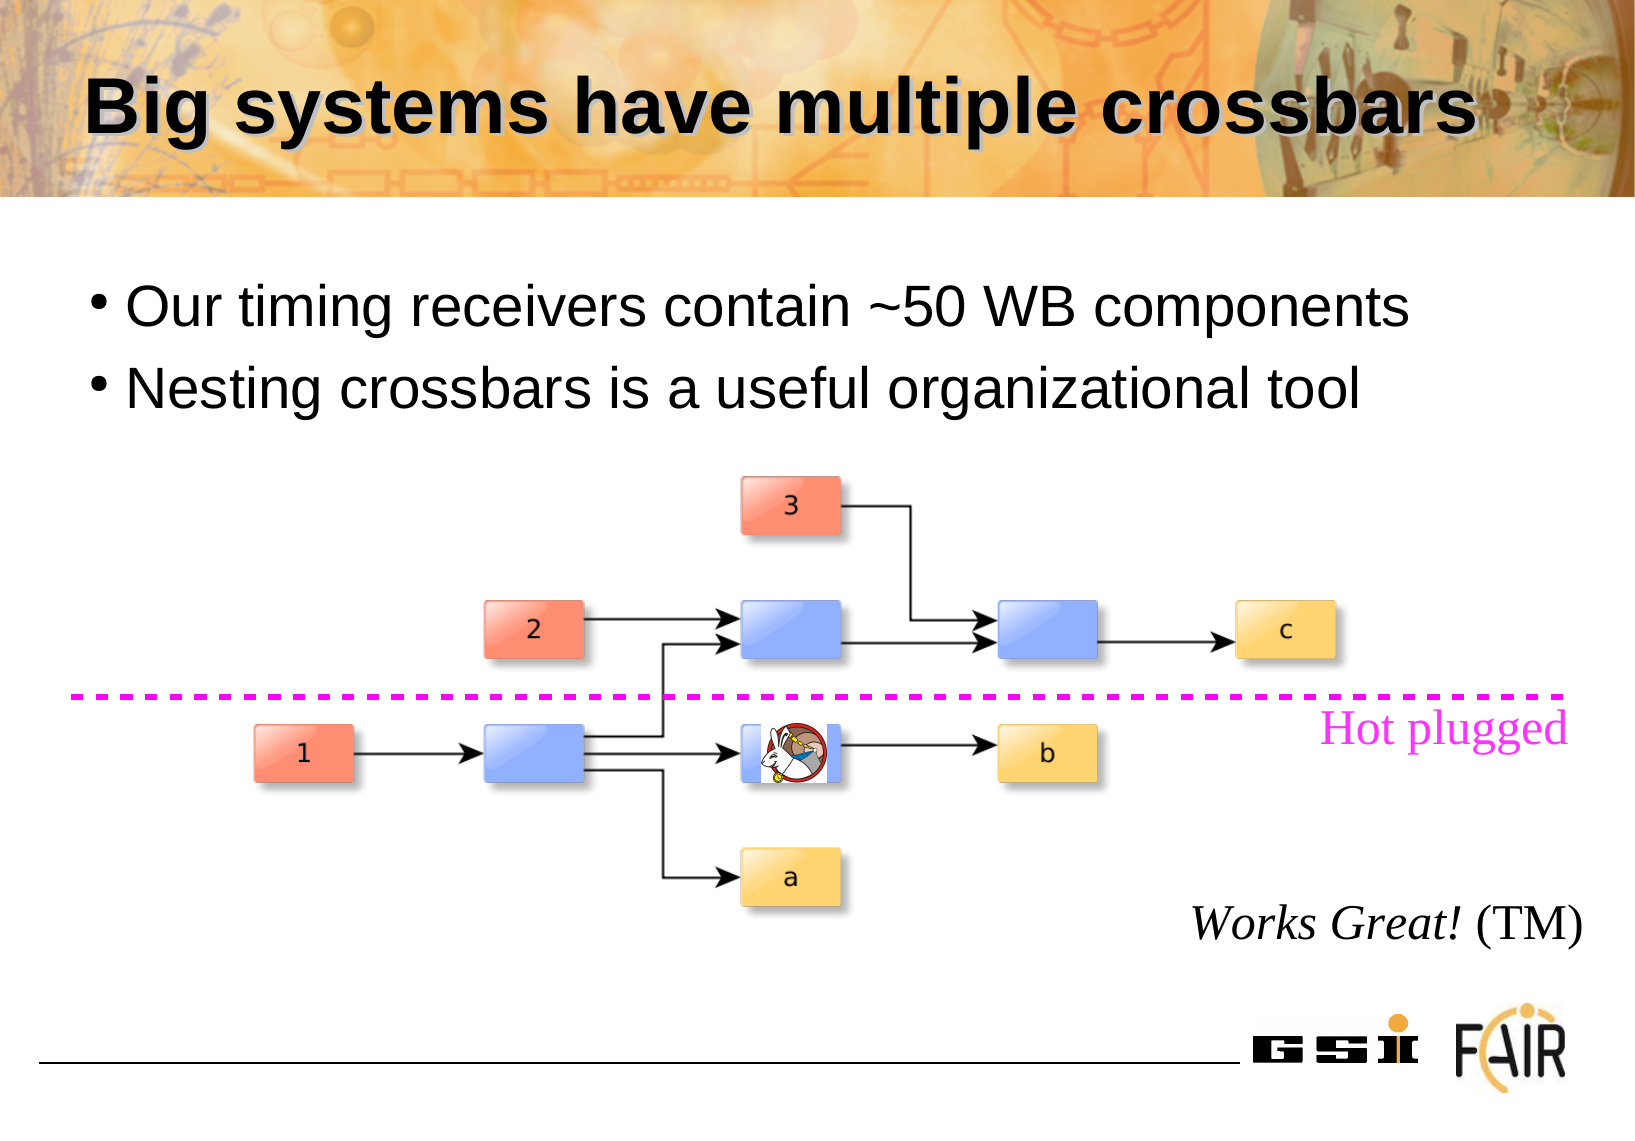

# Big systems have multiple crossbars
 Our timing receivers contain ~50 WB components
 Nesting crossbars is a useful organizational tool
Hot plugged
Works Great! (TM)